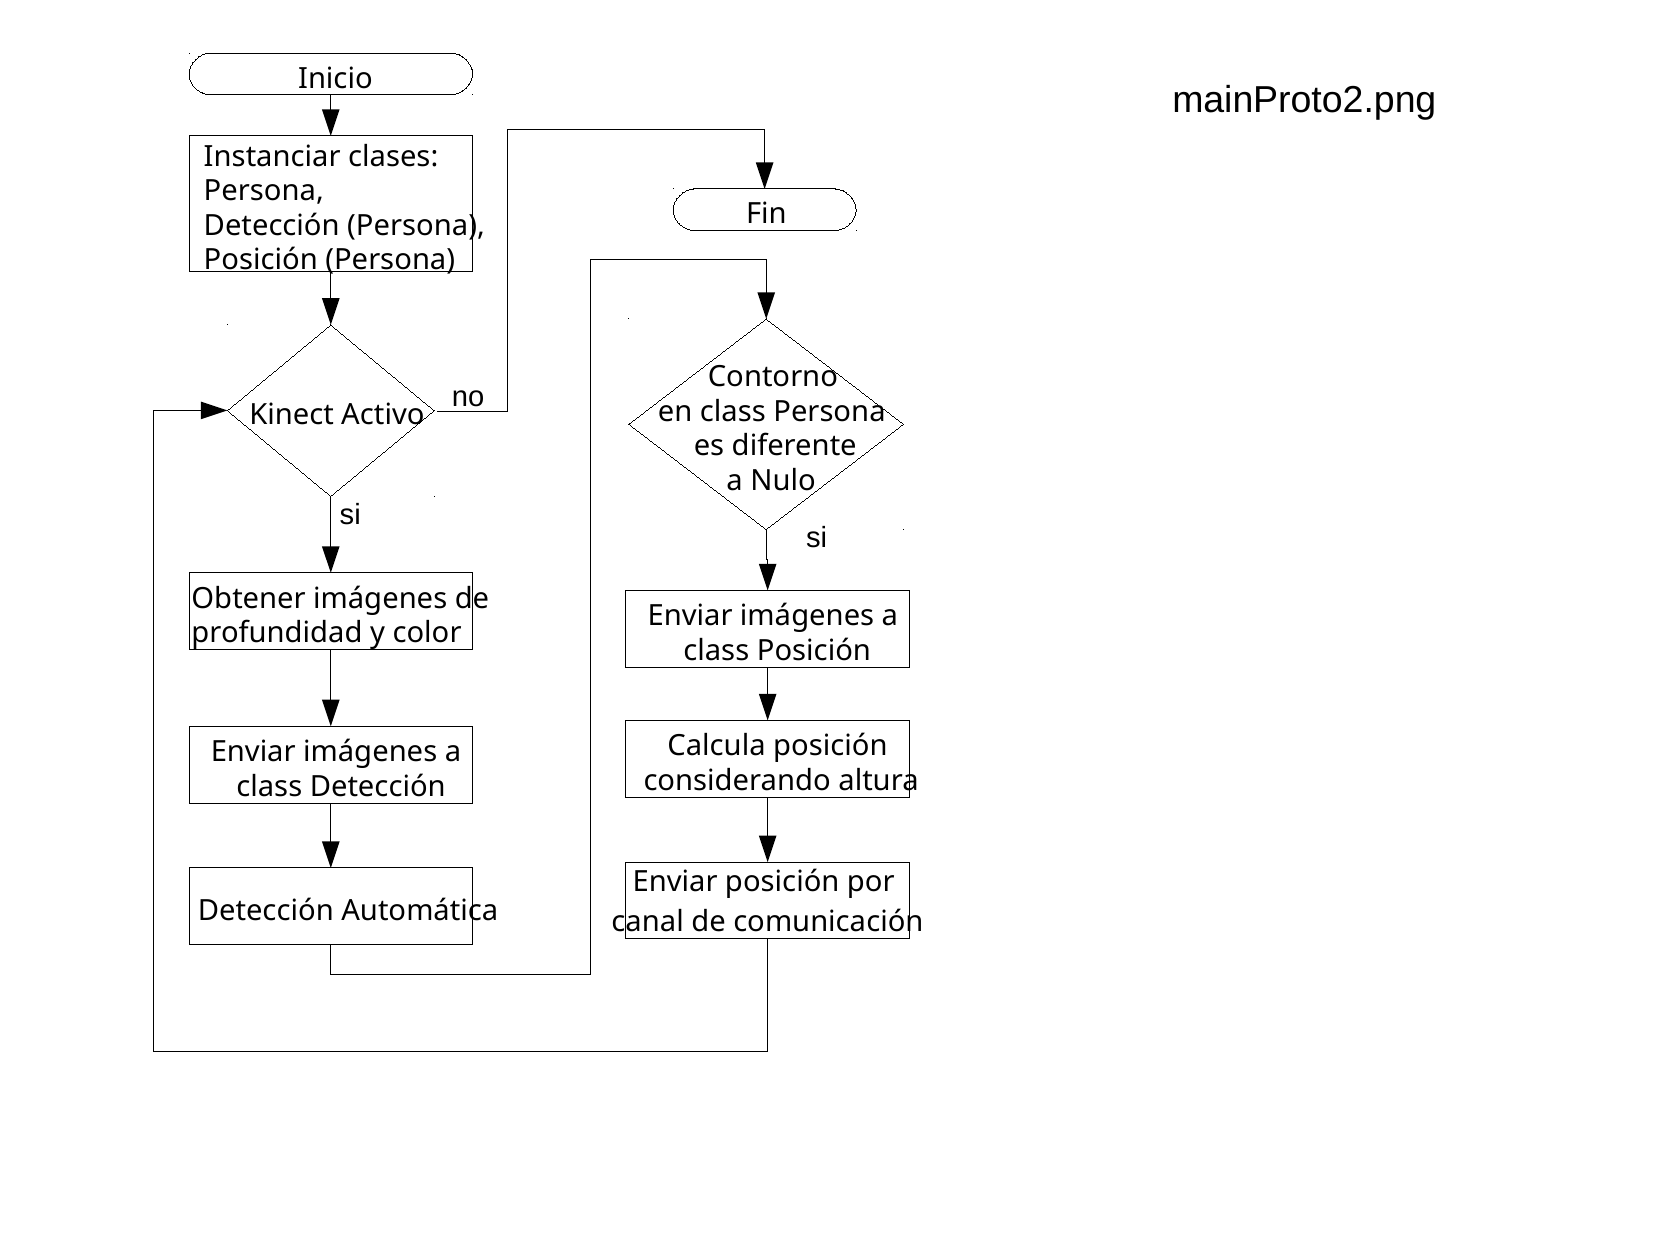

Inicio
mainProto2.png
Instanciar clases:
Persona,
Fin
Detección (Persona),
Posición (Persona)
Contorno
no
en class Persona
Kinect Activo
es diferente
a Nulo
si
si
Obtener imágenes de
Enviar imágenes a
profundidad y color
class Posición
Calcula posición
Enviar imágenes a
considerando altura
class Detección
Enviar posición por
canal de comunicación
Detección Automática